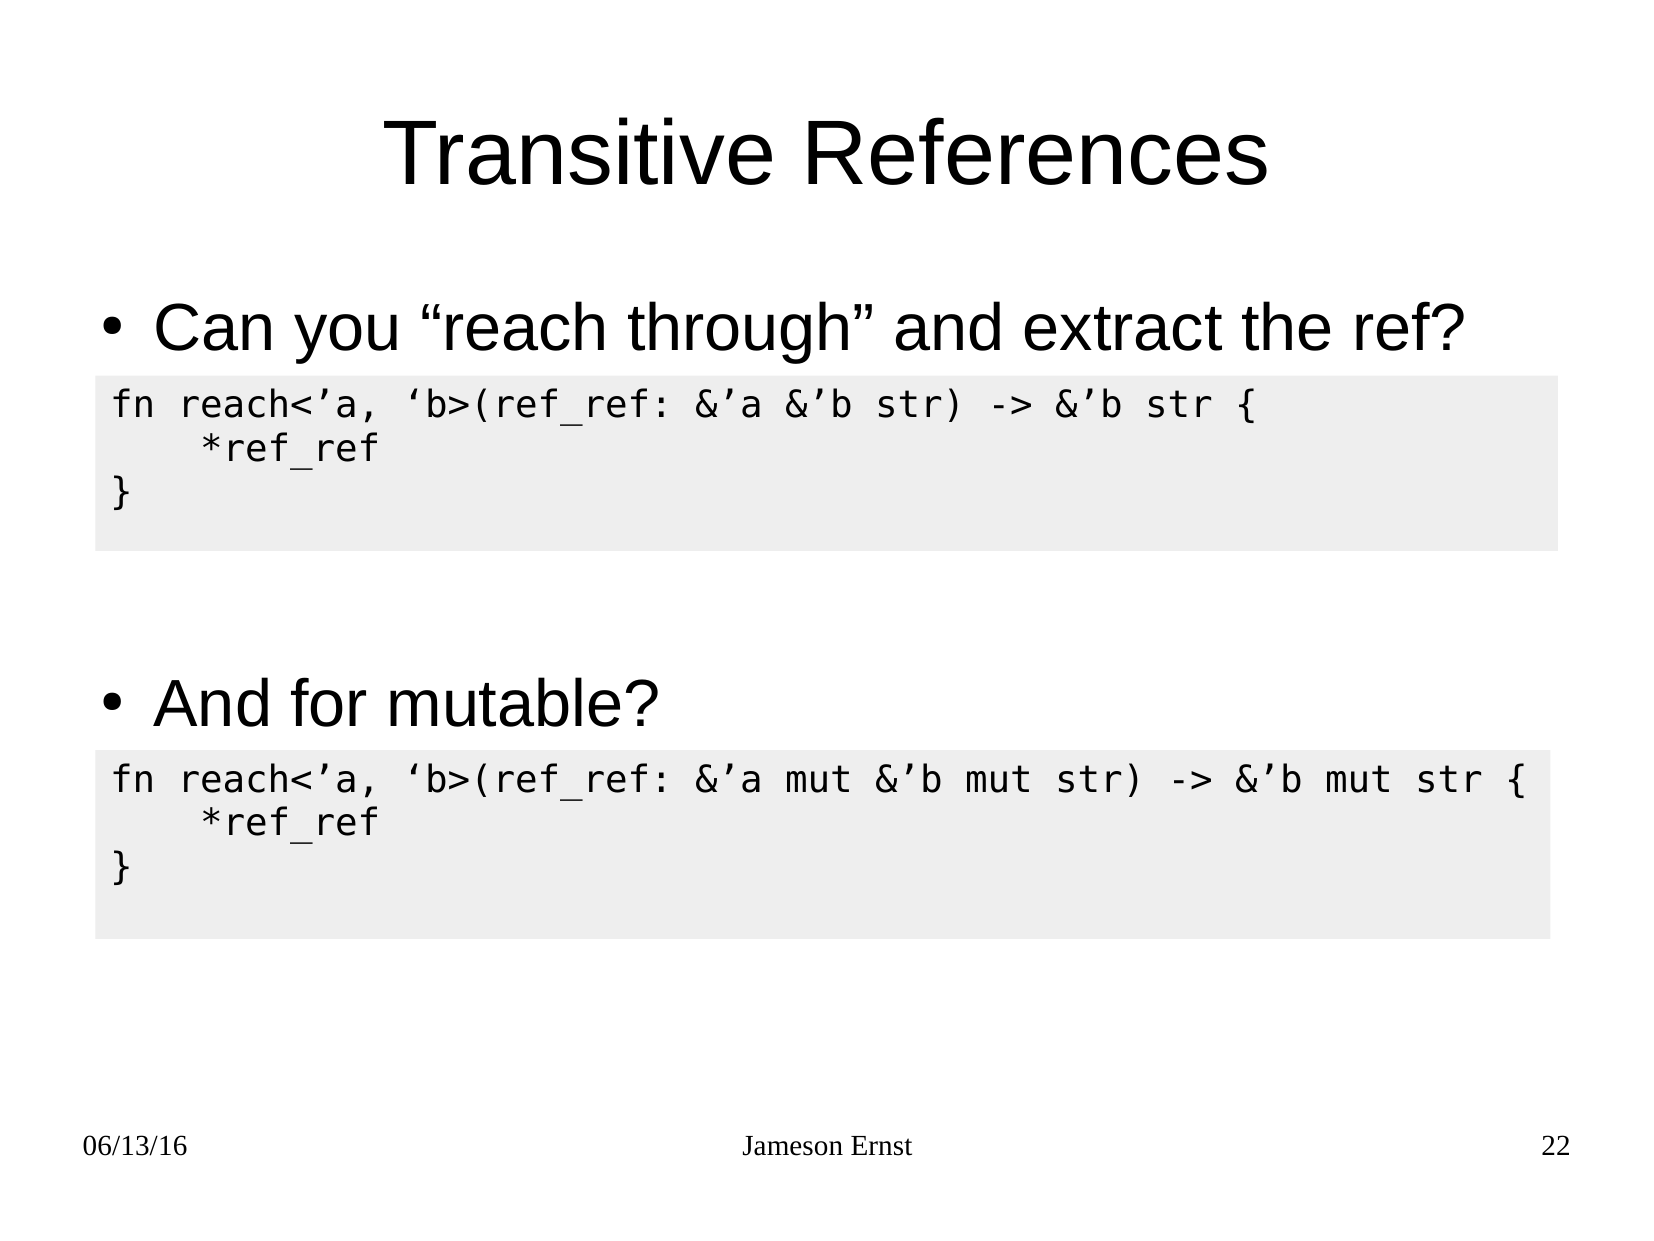

# Transitive References
Can you “reach through” and extract the ref?
fn reach<’a, ‘b>(ref_ref: &’a &’b str) -> &’b str {
 *ref_ref
}
And for mutable?
fn reach<’a, ‘b>(ref_ref: &’a mut &’b mut str) -> &’b mut str {
 *ref_ref
}
06/13/16
Jameson Ernst
22